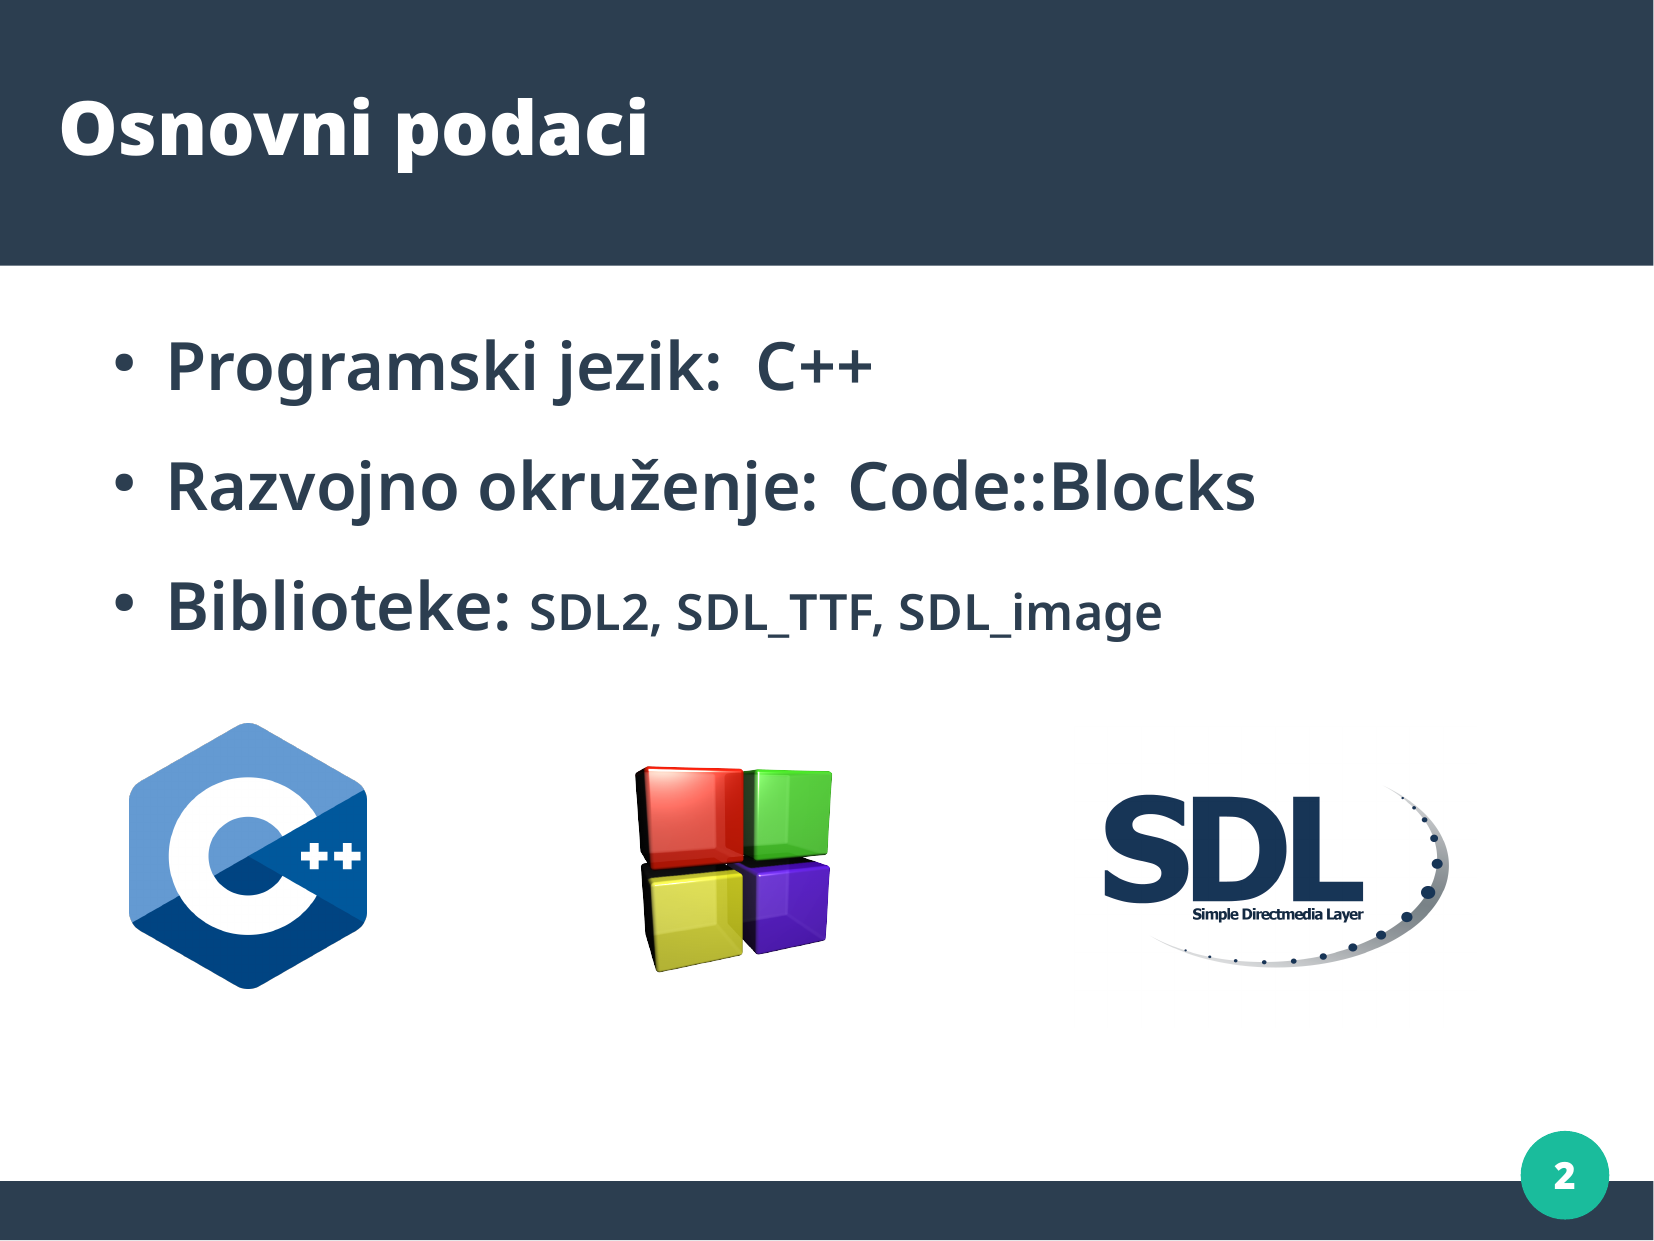

# Osnovni podaci
Programski jezik: 	C++
Razvojno okruženje:	 Code::Blocks
Biblioteke: SDL2, SDL_TTF, SDL_image
2